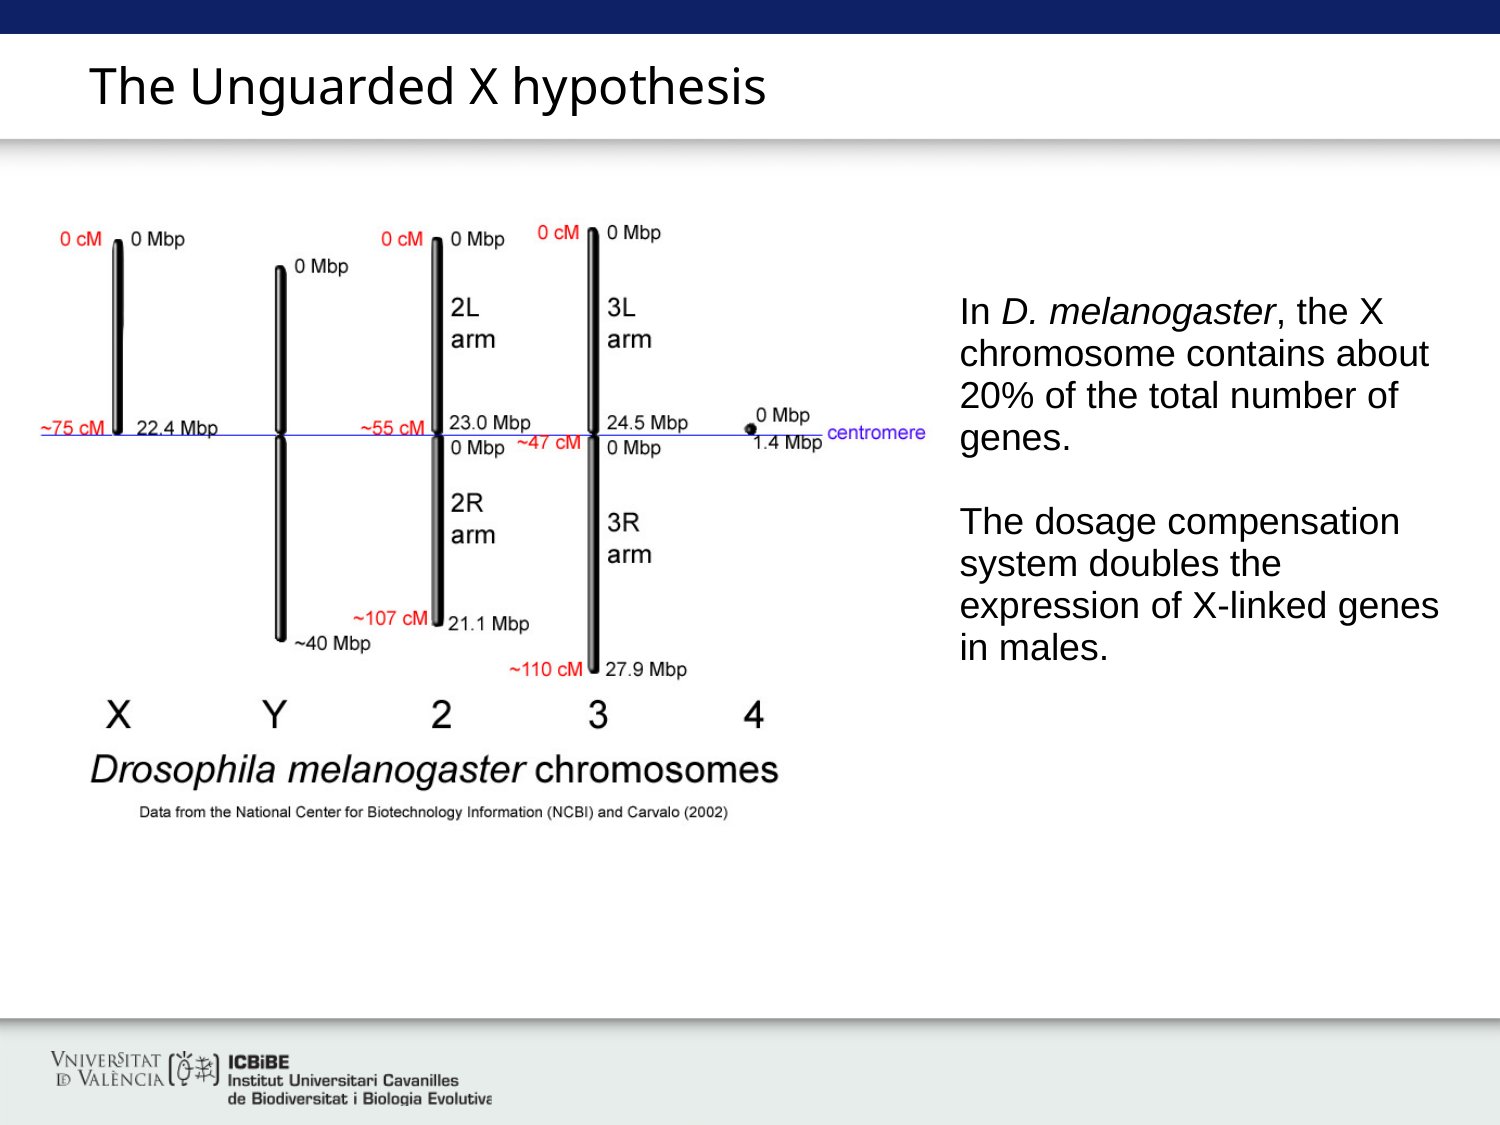

# The Unguarded X hypothesis
In D. melanogaster, the X chromosome contains about 20% of the total number of genes.
The dosage compensation system doubles the expression of X-linked genes in males.